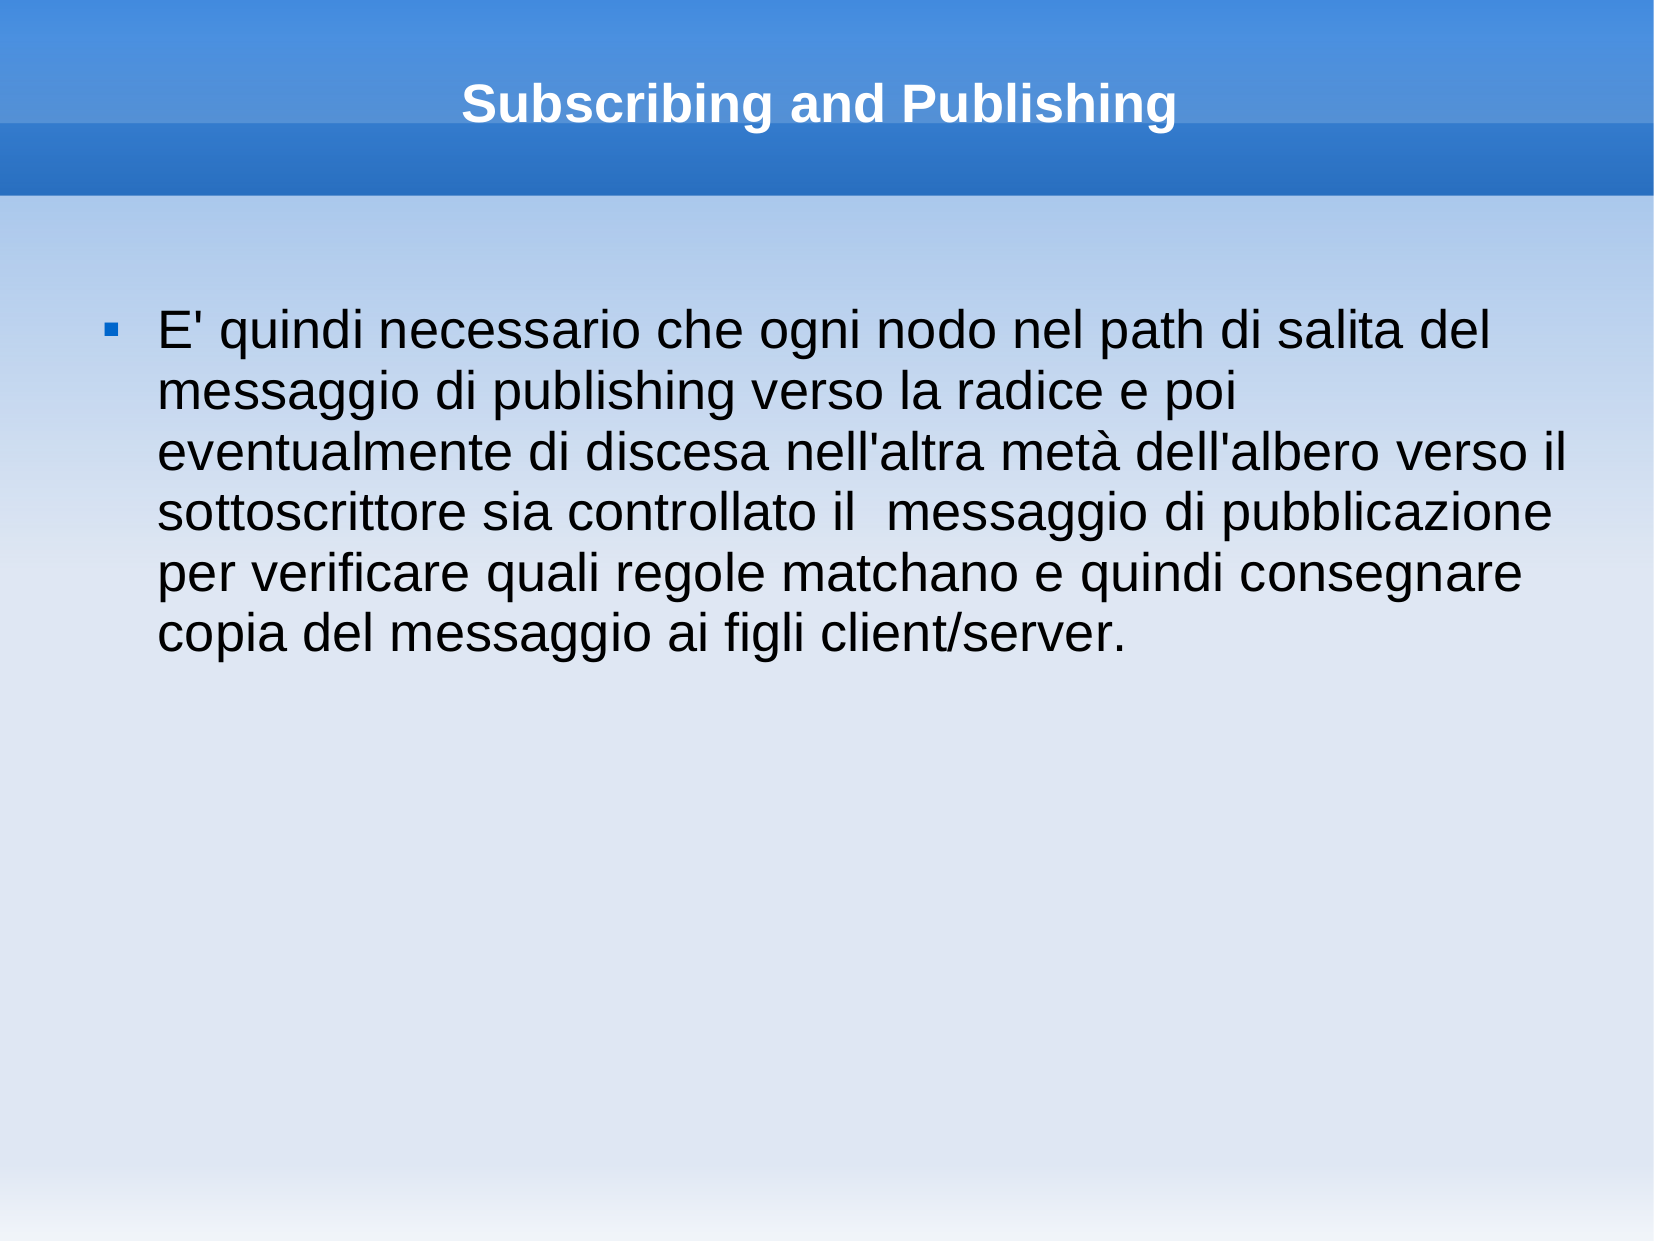

# Subscribing and Publishing
E' quindi necessario che ogni nodo nel path di salita del messaggio di publishing verso la radice e poi eventualmente di discesa nell'altra metà dell'albero verso il sottoscrittore sia controllato il messaggio di pubblicazione per verificare quali regole matchano e quindi consegnare copia del messaggio ai figli client/server.